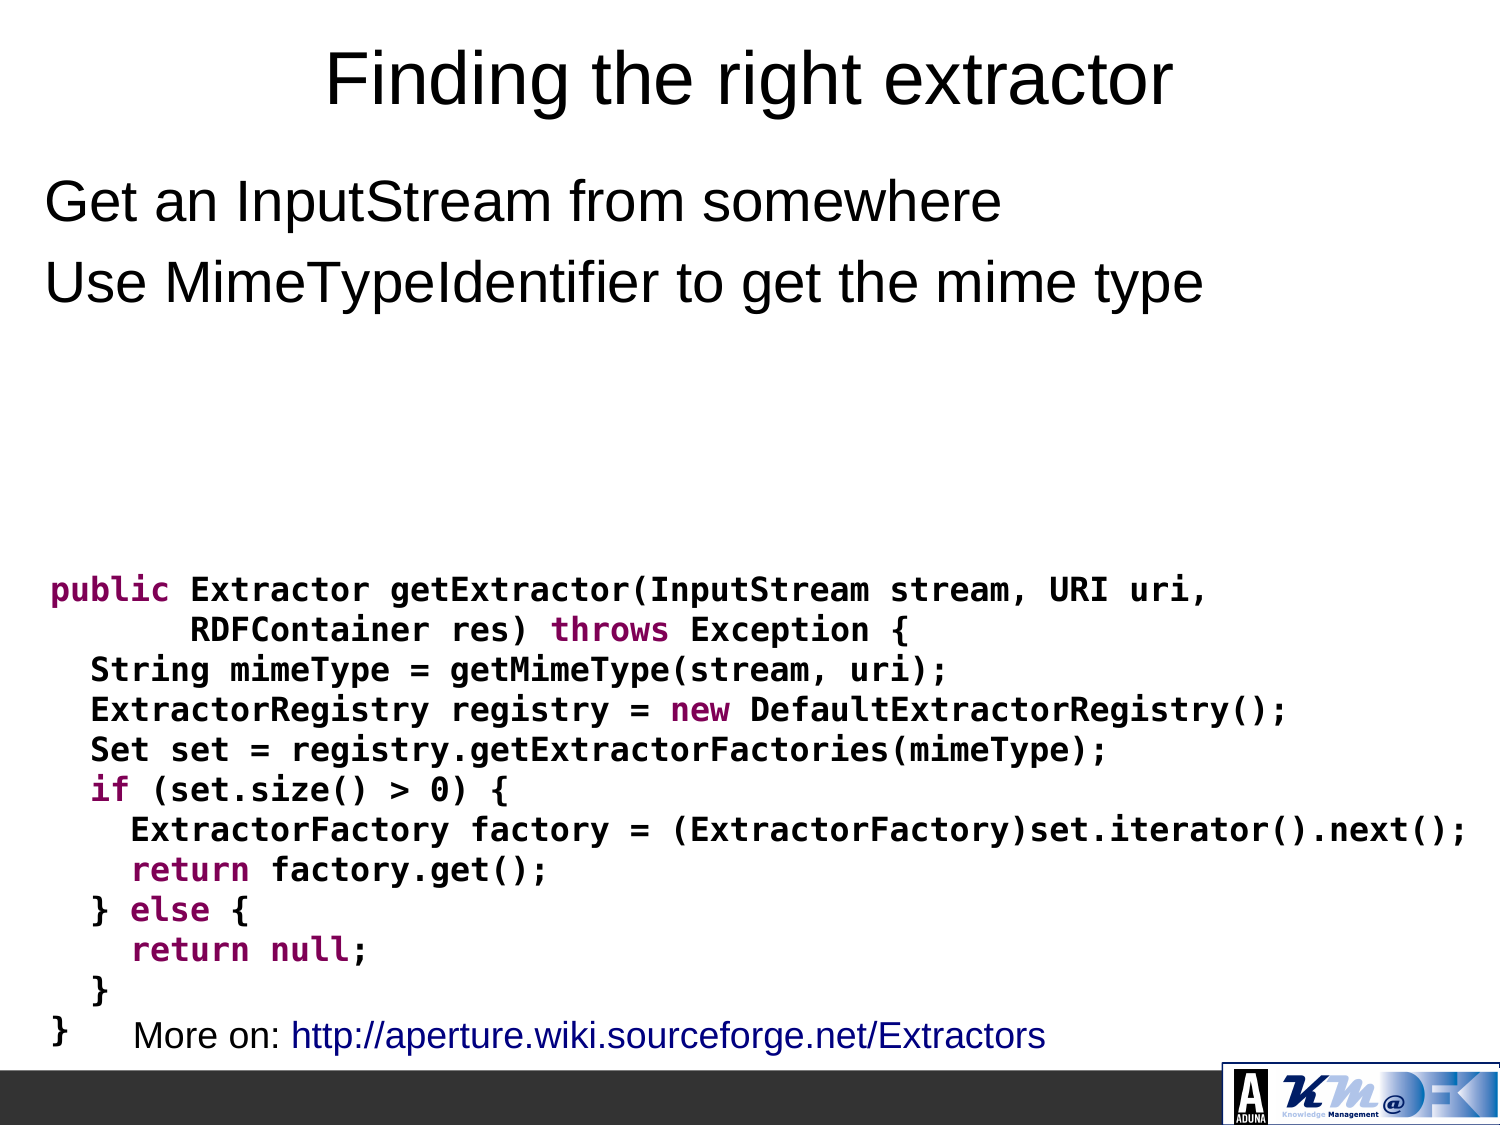

# Finding the right extractor
Get an InputStream from somewhere
Use MimeTypeIdentifier to get the mime type
public Extractor getExtractor(InputStream stream, URI uri,
 RDFContainer res) throws Exception {
 String mimeType = getMimeType(stream, uri);
 ExtractorRegistry registry = new DefaultExtractorRegistry();
 Set set = registry.getExtractorFactories(mimeType);
 if (set.size() > 0) {
 ExtractorFactory factory = (ExtractorFactory)set.iterator().next();
 return factory.get();
 } else {
 return null;
 }
}
More on: http://aperture.wiki.sourceforge.net/Extractors